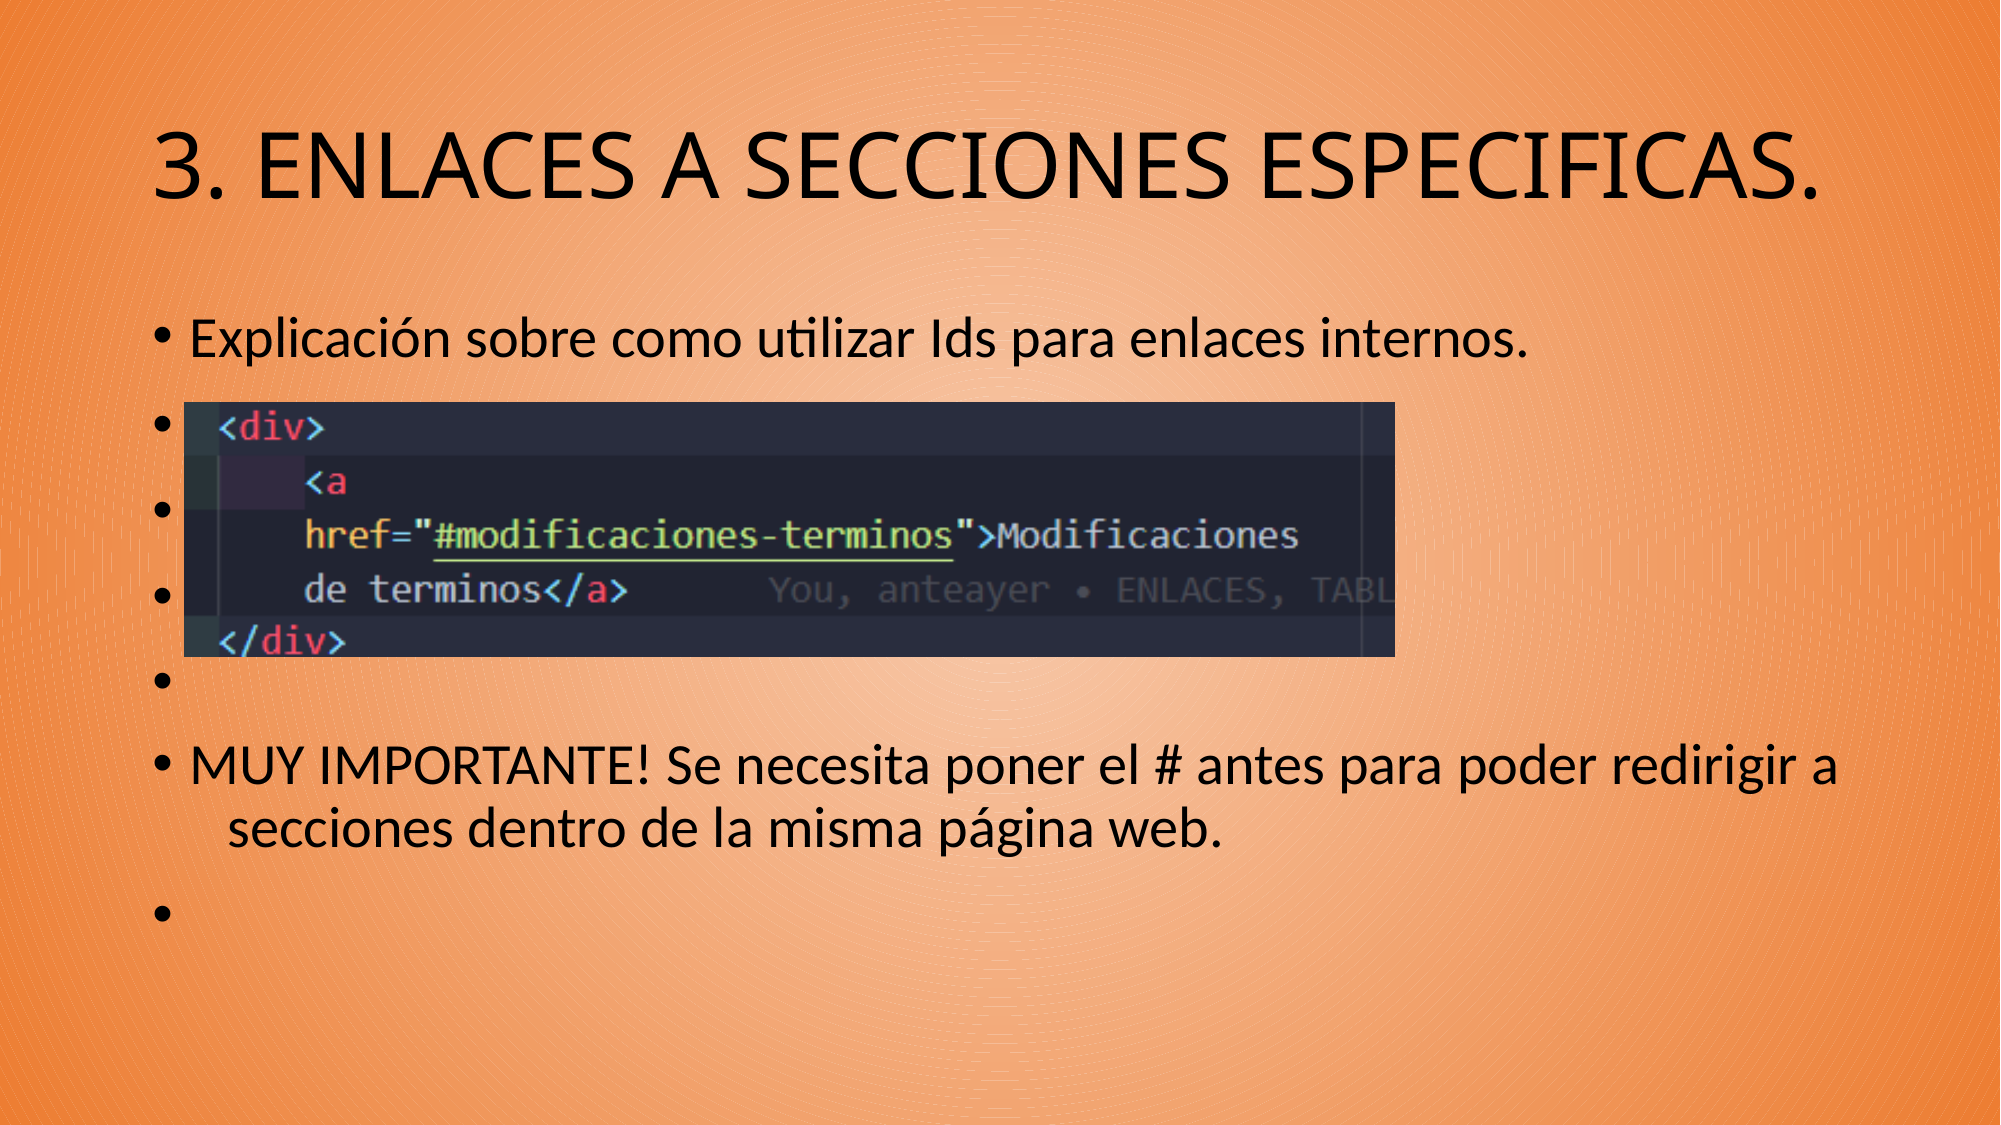

# 3. ENLACES A SECCIONES ESPECIFICAS.
Explicación sobre como utilizar Ids para enlaces internos.
MUY IMPORTANTE! Se necesita poner el # antes para poder redirigir a secciones dentro de la misma página web.